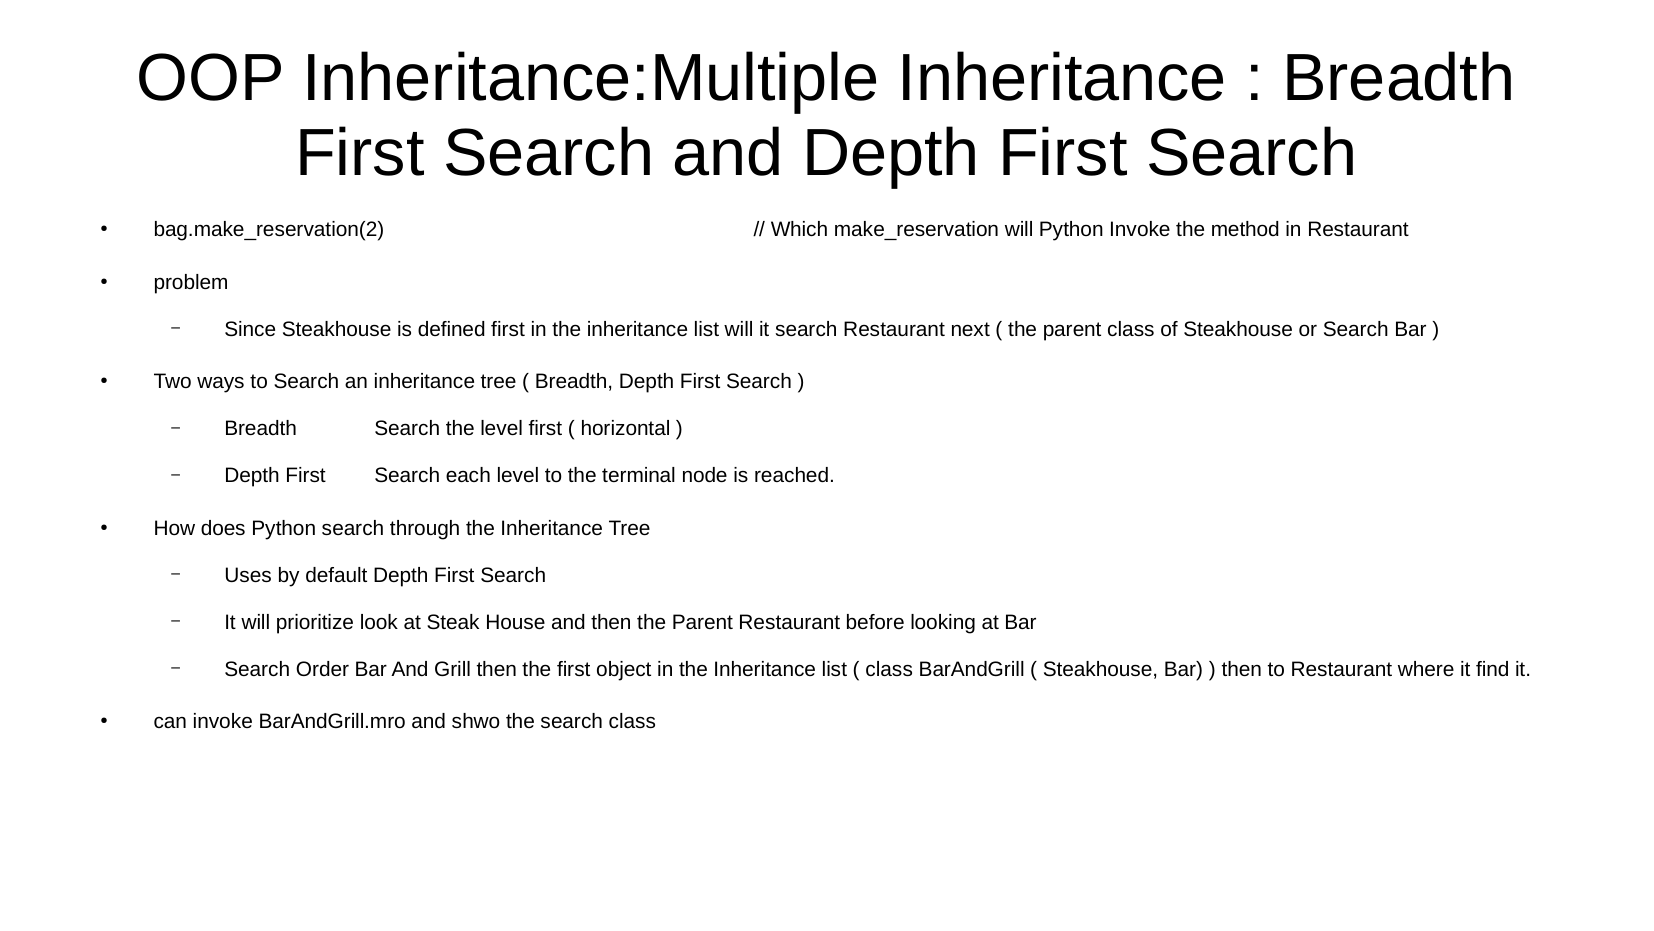

# OOP Inheritance:Multiple Inheritance : Breadth First Search and Depth First Search
bag.make_reservation(2)					// Which make_reservation will Python Invoke the method in Restaurant
problem
Since Steakhouse is defined first in the inheritance list will it search Restaurant next ( the parent class of Steakhouse or Search Bar )
Two ways to Search an inheritance tree ( Breadth, Depth First Search )
Breadth		Search the level first ( horizontal )
Depth First	Search each level to the terminal node is reached.
How does Python search through the Inheritance Tree
Uses by default Depth First Search
It will prioritize look at Steak House and then the Parent Restaurant before looking at Bar
Search Order Bar And Grill then the first object in the Inheritance list ( class BarAndGrill ( Steakhouse, Bar) ) then to Restaurant where it find it.
can invoke BarAndGrill.mro and shwo the search class